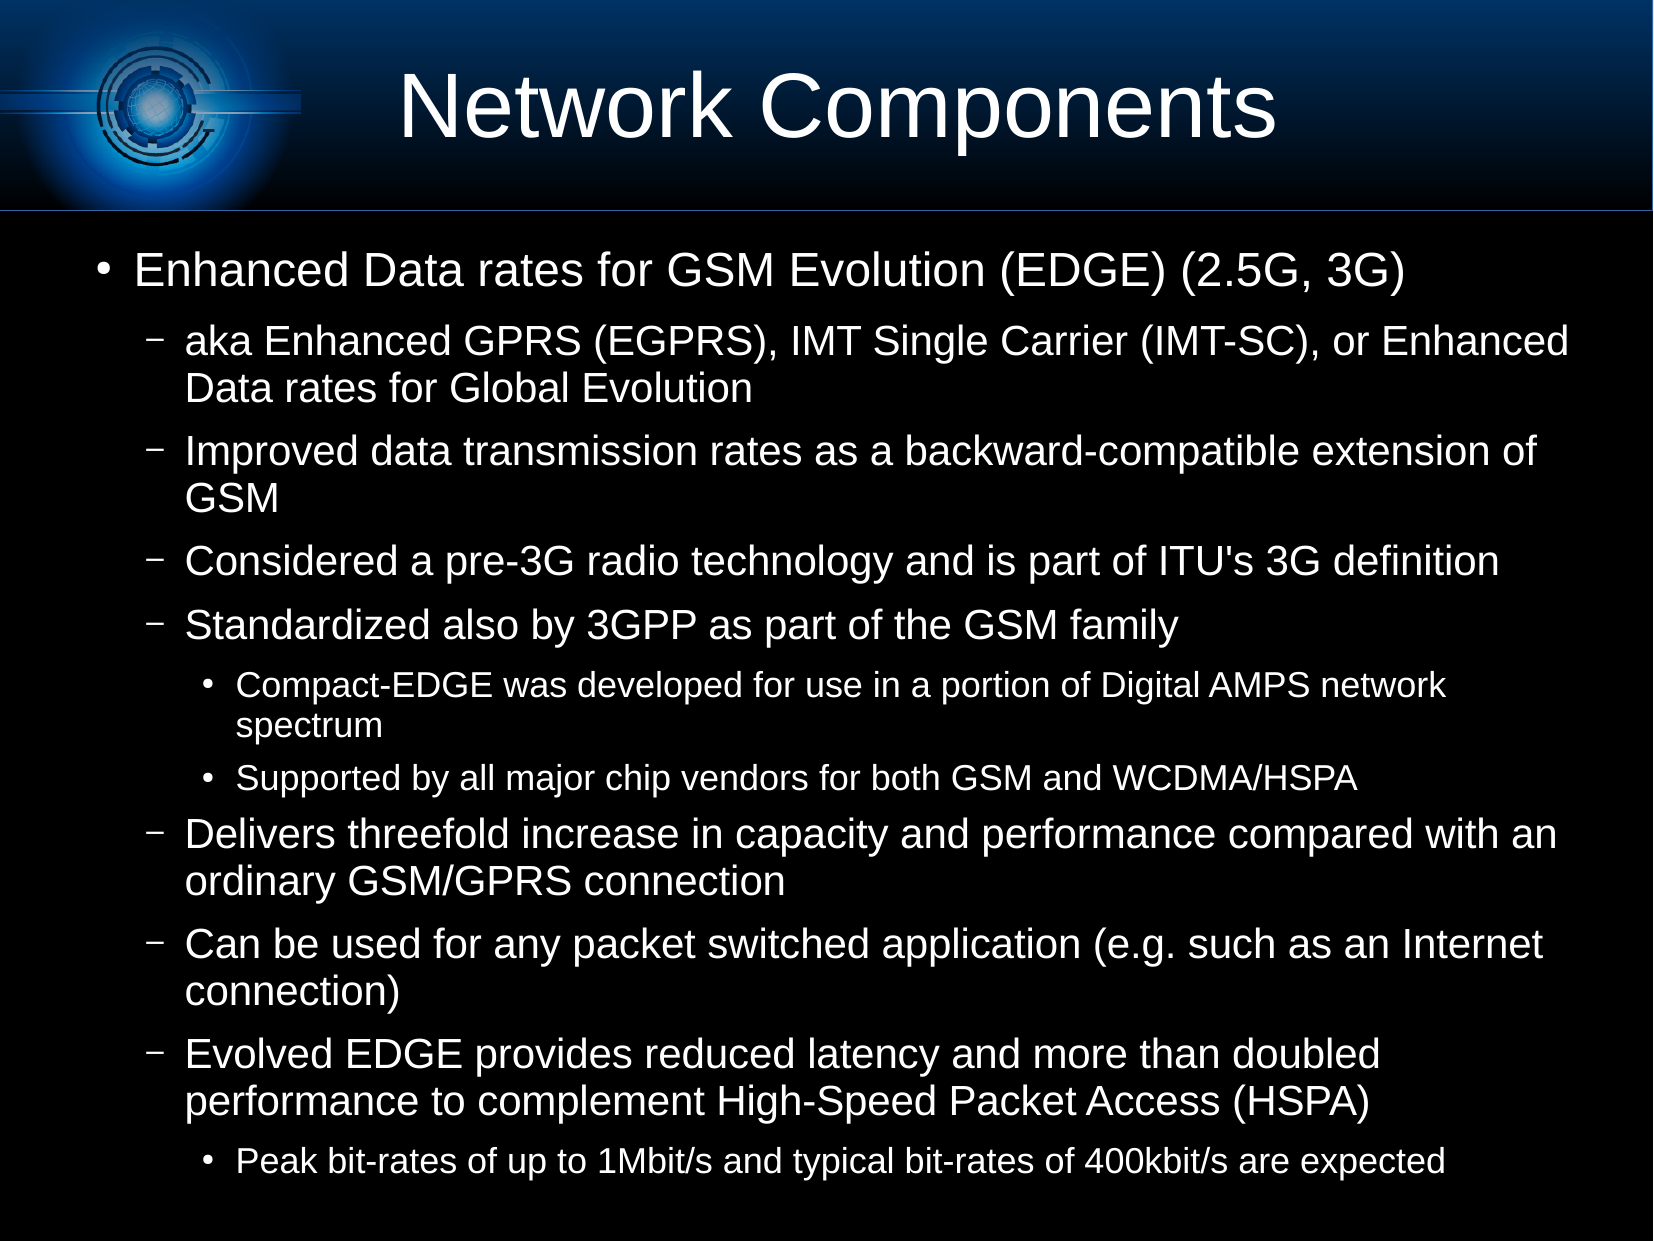

# Network Components
Enhanced Data rates for GSM Evolution (EDGE) (2.5G, 3G)
aka Enhanced GPRS (EGPRS), IMT Single Carrier (IMT-SC), or Enhanced Data rates for Global Evolution
Improved data transmission rates as a backward-compatible extension of GSM
Considered a pre-3G radio technology and is part of ITU's 3G definition
Standardized also by 3GPP as part of the GSM family
Compact-EDGE was developed for use in a portion of Digital AMPS network spectrum
Supported by all major chip vendors for both GSM and WCDMA/HSPA
Delivers threefold increase in capacity and performance compared with an ordinary GSM/GPRS connection
Can be used for any packet switched application (e.g. such as an Internet connection)
Evolved EDGE provides reduced latency and more than doubled performance to complement High-Speed Packet Access (HSPA)
Peak bit-rates of up to 1Mbit/s and typical bit-rates of 400kbit/s are expected